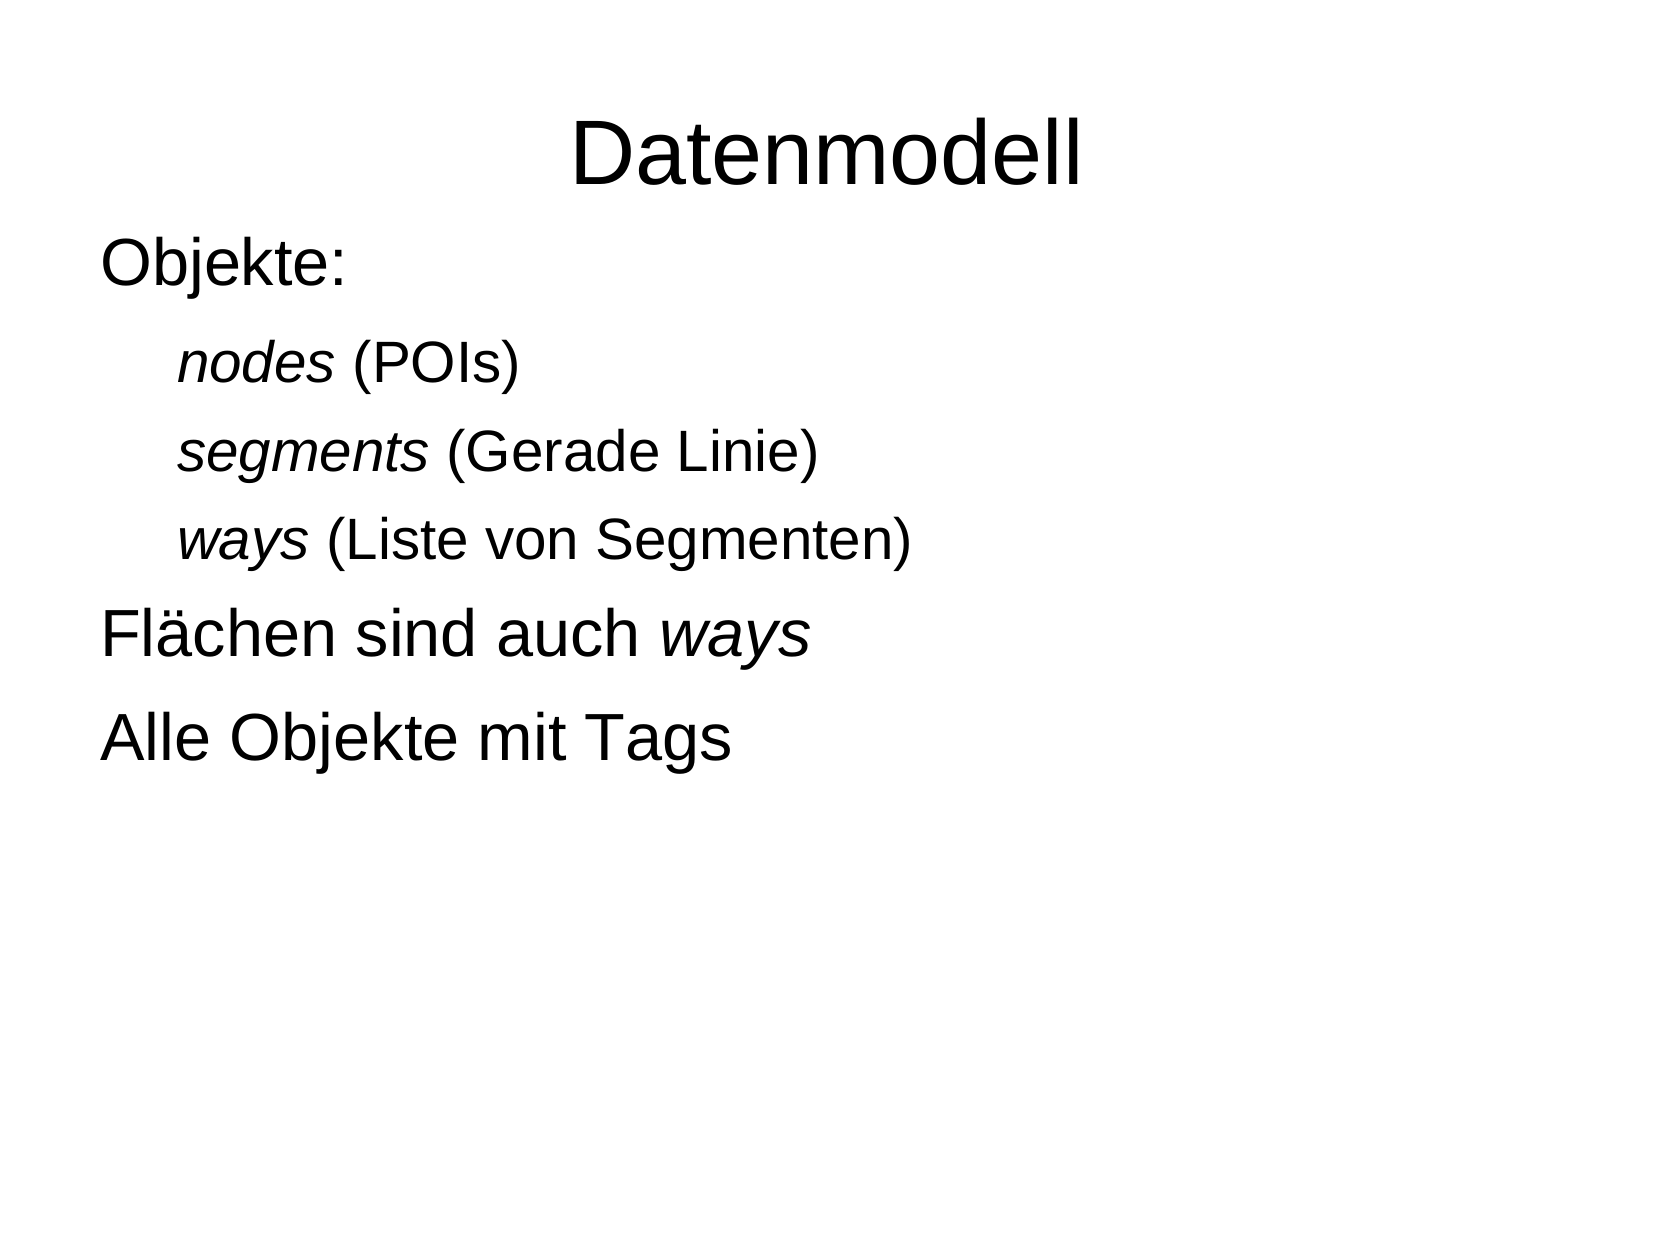

# Datenmodell
Objekte:
nodes (POIs)
segments (Gerade Linie)
ways (Liste von Segmenten)
Flächen sind auch ways
Alle Objekte mit Tags